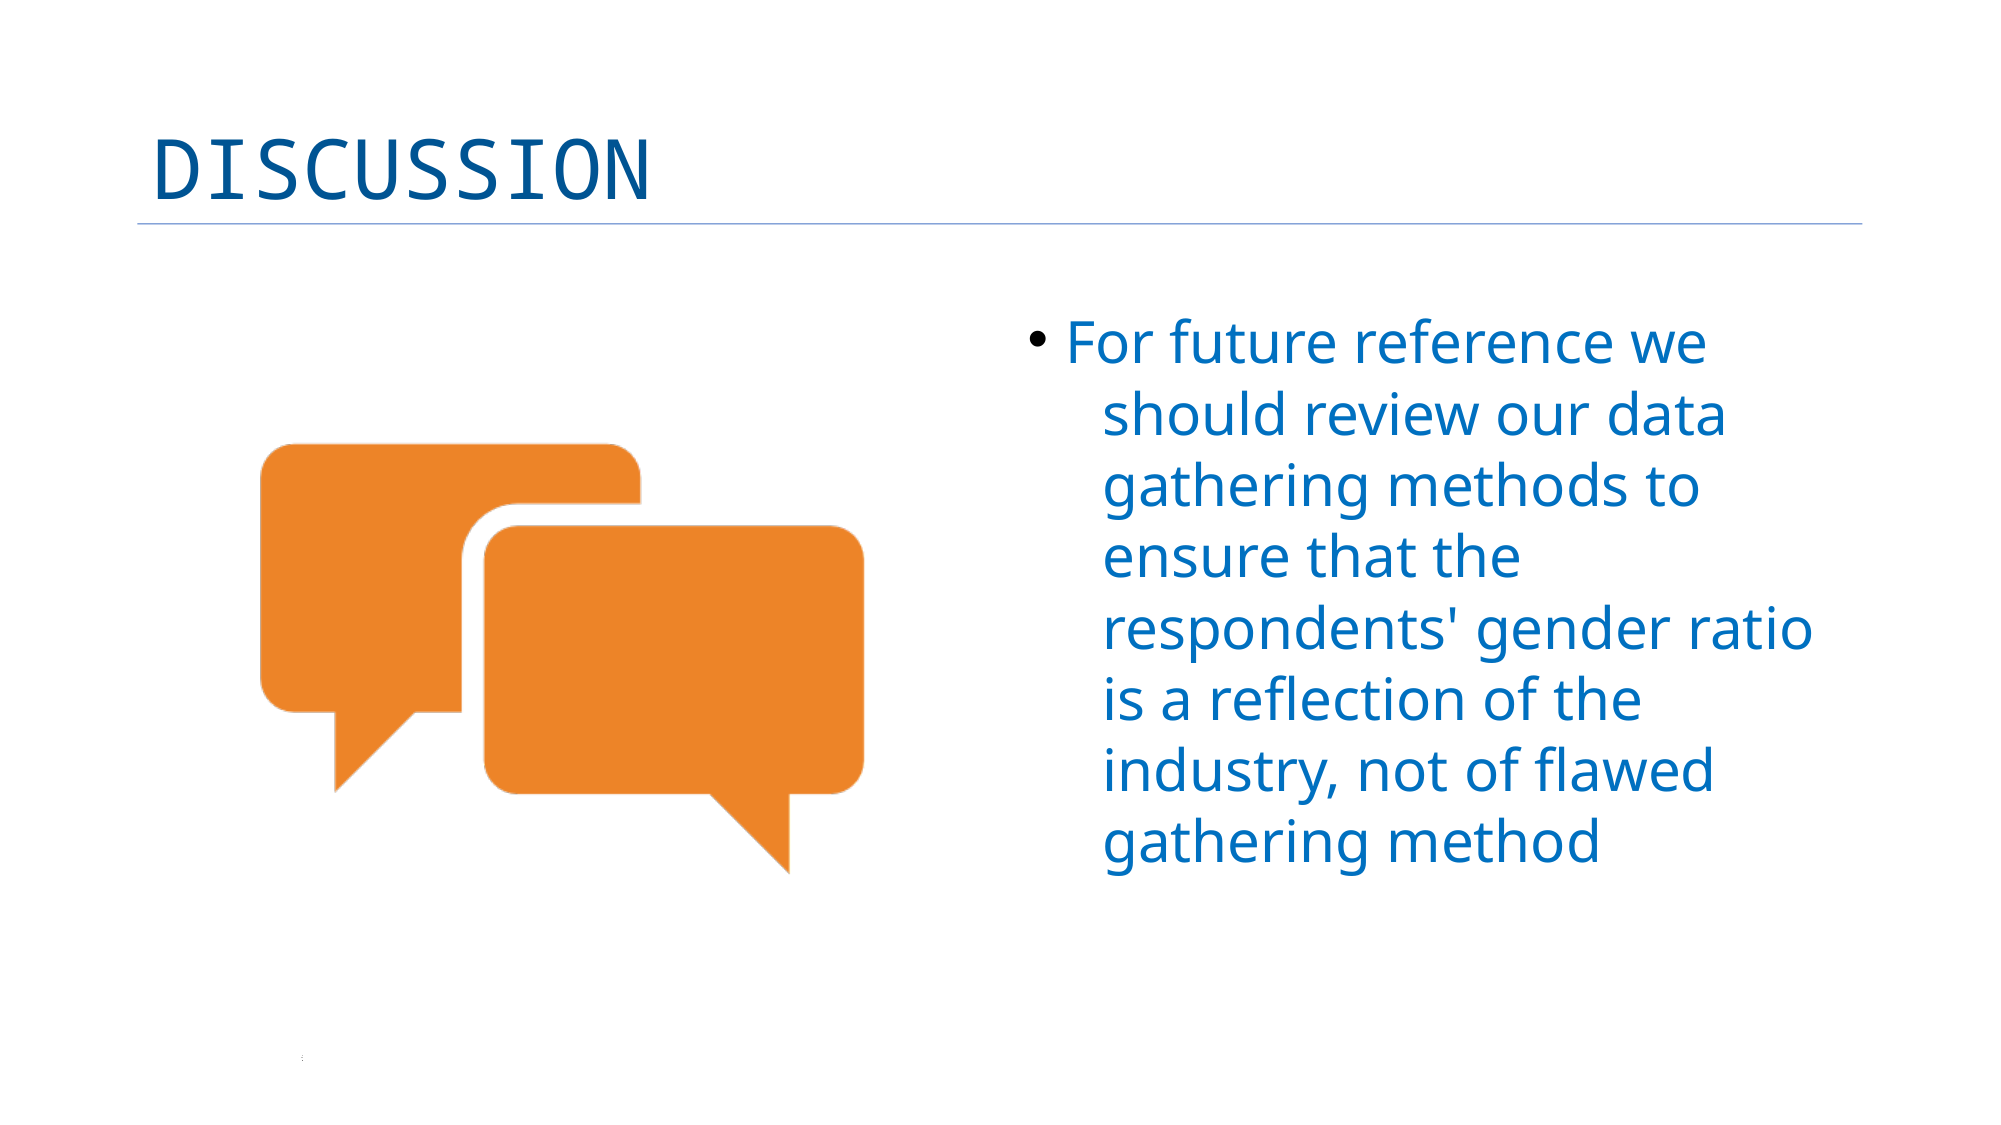

# DISCUSSION
For future reference we should review our data gathering methods to ensure that the respondents' gender ratio is a reflection of the industry, not of flawed gathering method